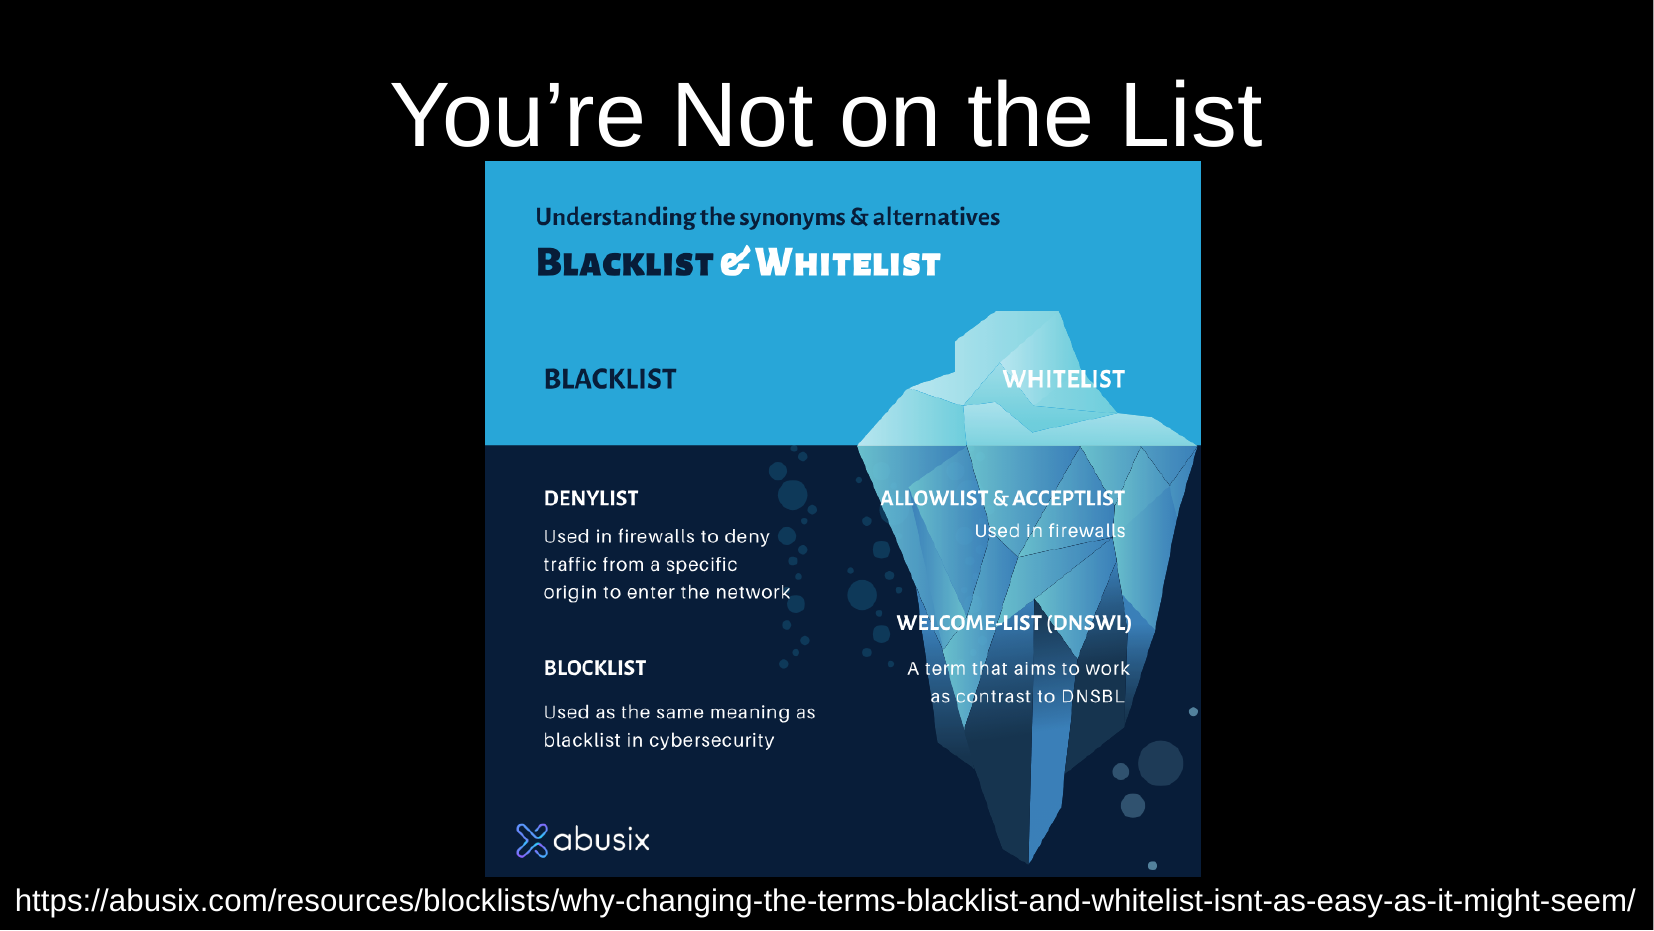

# You’re Not on the List
https://abusix.com/resources/blocklists/why-changing-the-terms-blacklist-and-whitelist-isnt-as-easy-as-it-might-seem/